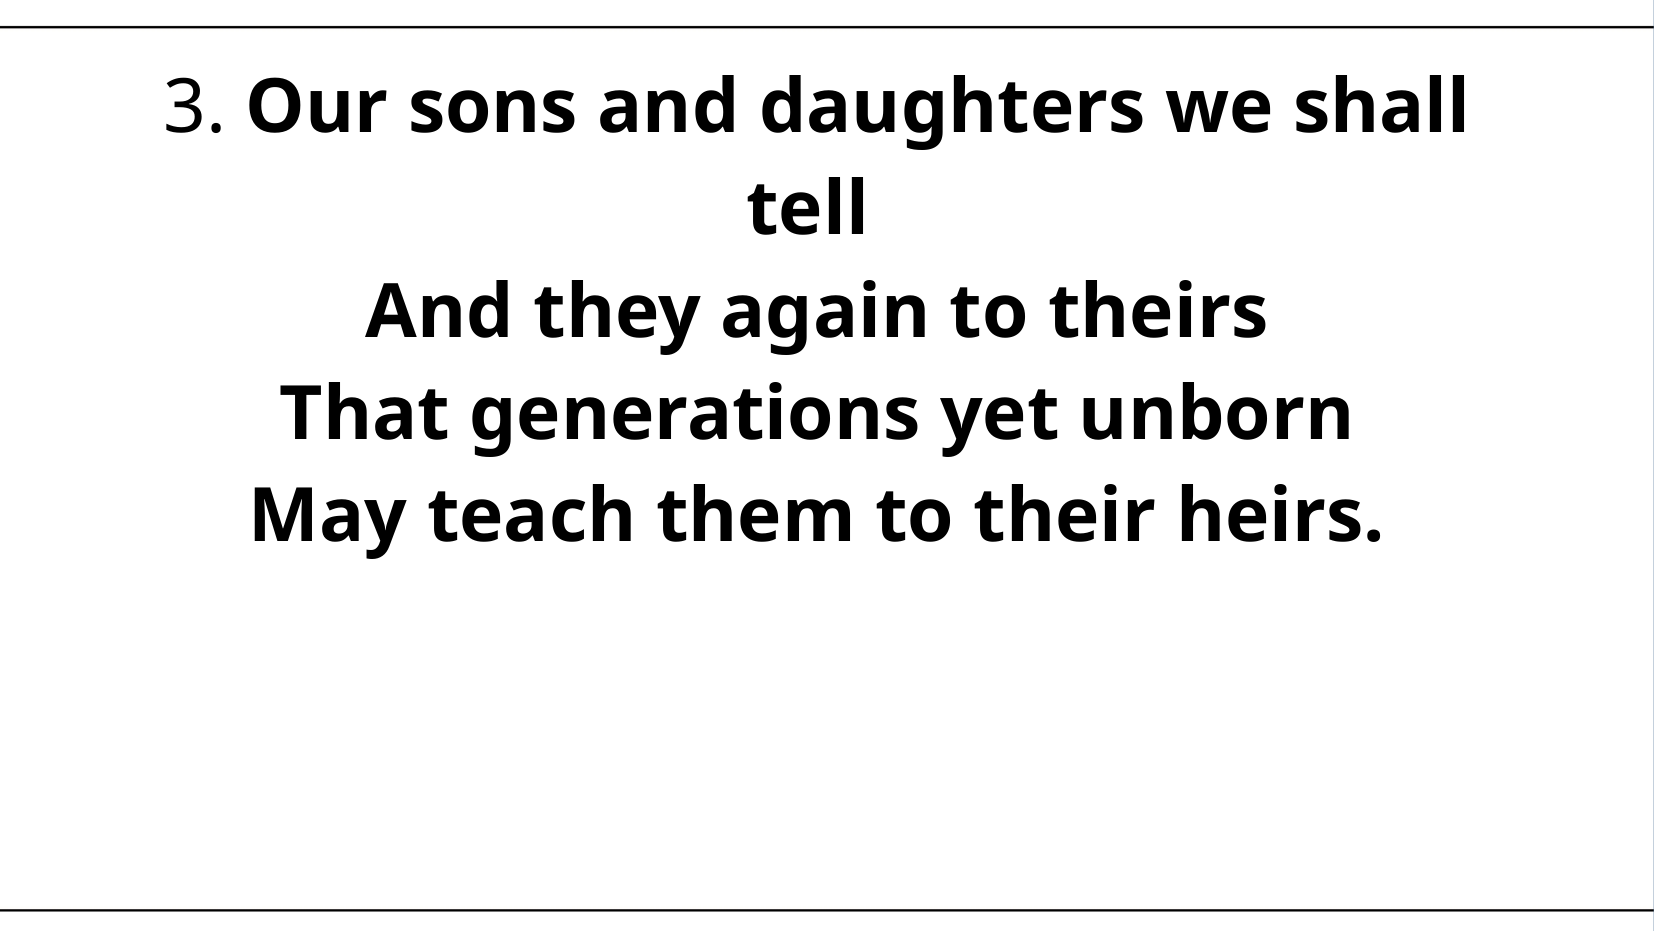

3. Our sons and daughters we shall tell
And they again to theirs
That generations yet unborn
May teach them to their heirs.